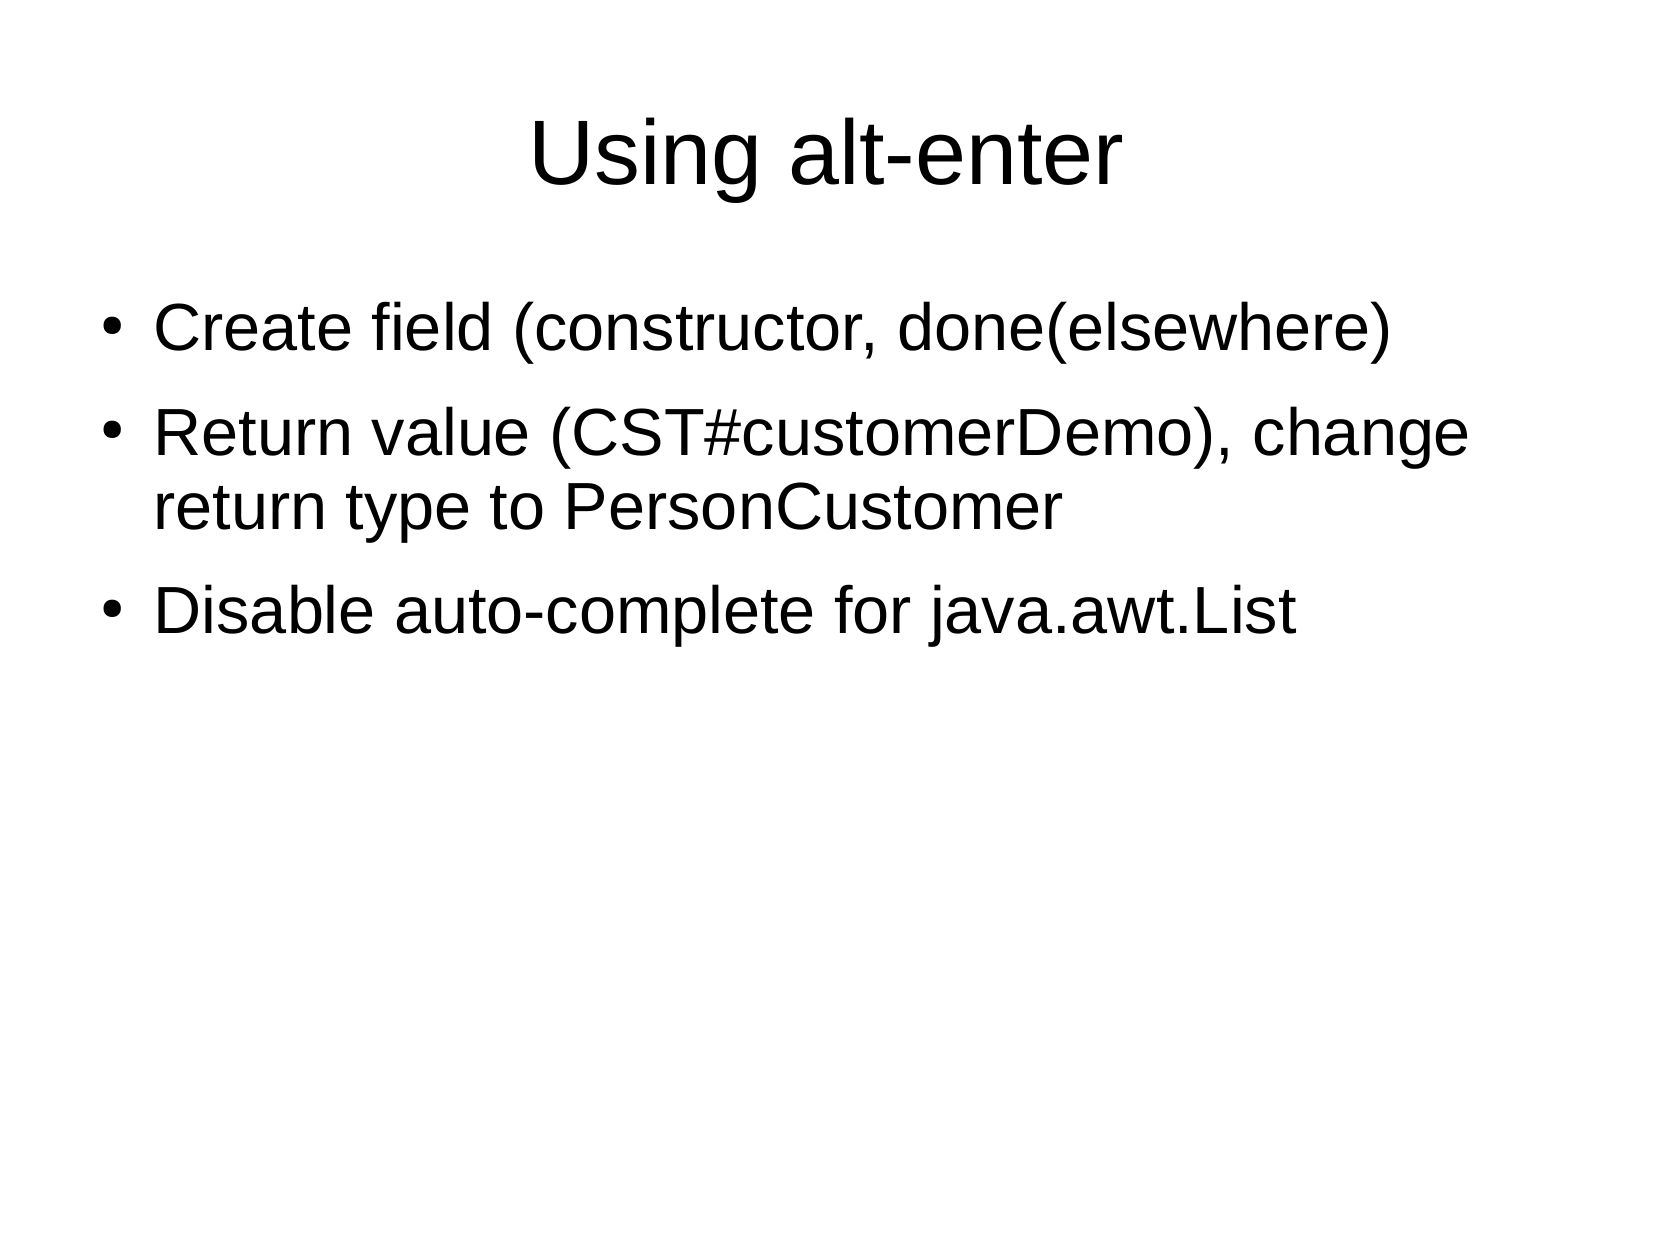

# Using alt-enter
Create field (constructor, done(elsewhere)
Return value (CST#customerDemo), change return type to PersonCustomer
Disable auto-complete for java.awt.List